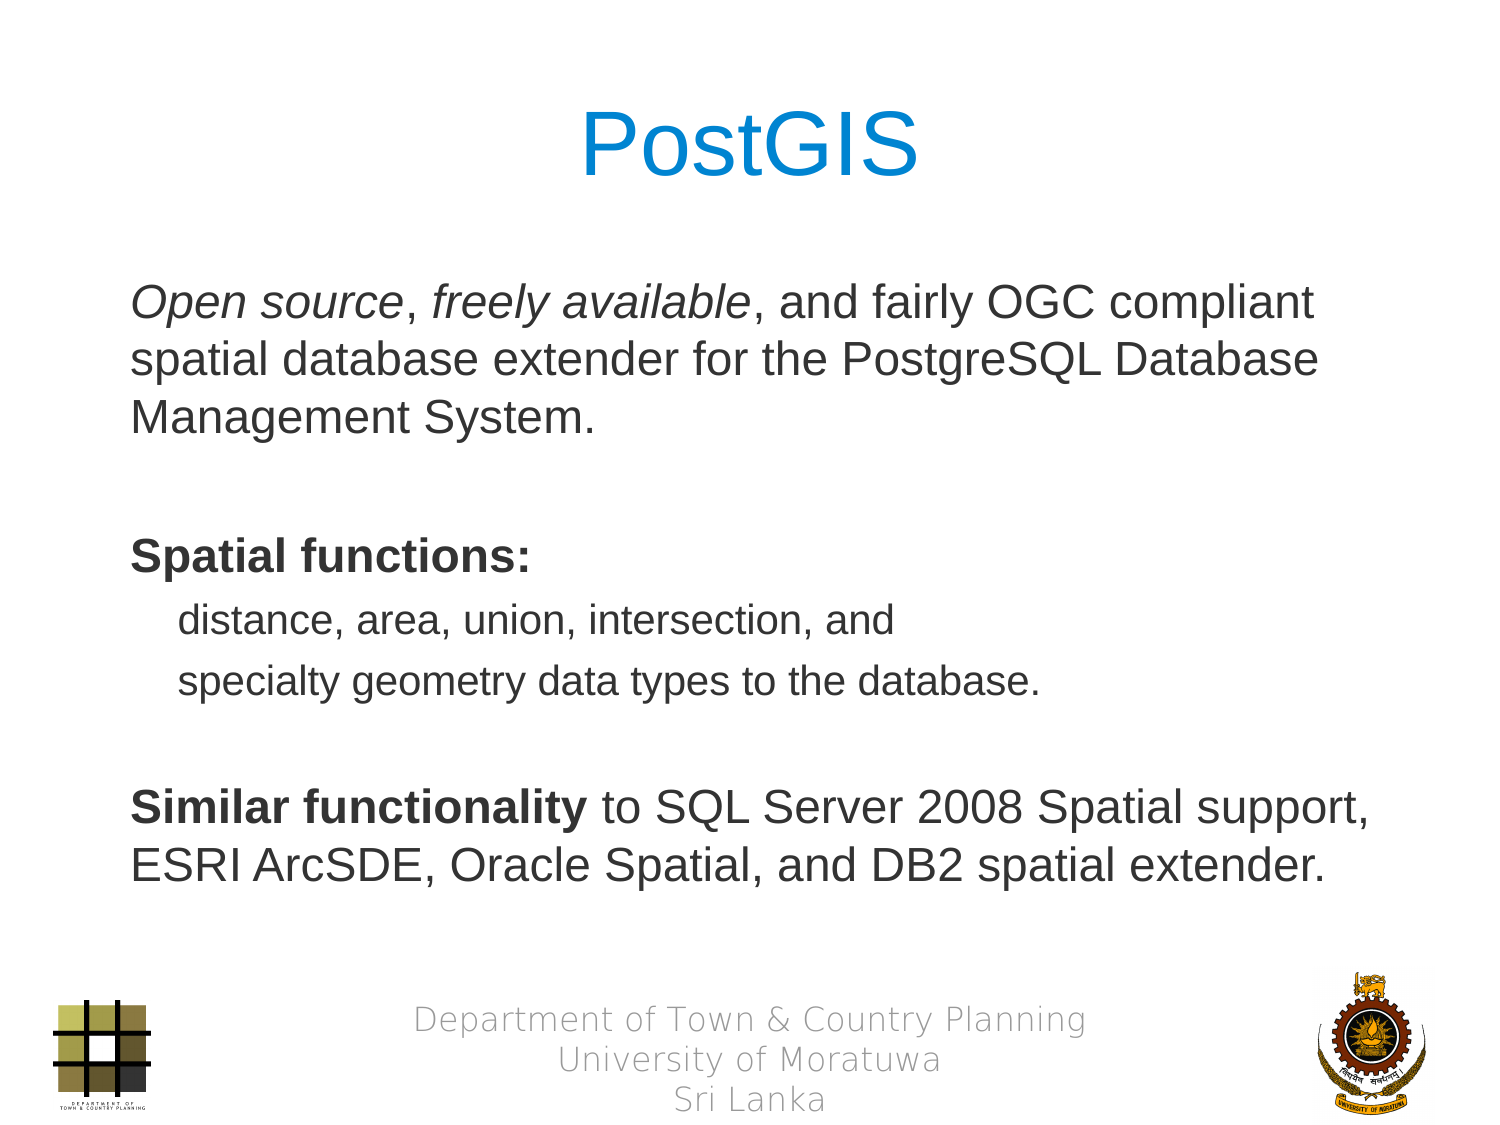

# PostGIS
Open source, freely available, and fairly OGC compliant spatial database extender for the PostgreSQL Database Management System.
Spatial functions:
distance, area, union, intersection, and
specialty geometry data types to the database.
Similar functionality to SQL Server 2008 Spatial support, ESRI ArcSDE, Oracle Spatial, and DB2 spatial extender.